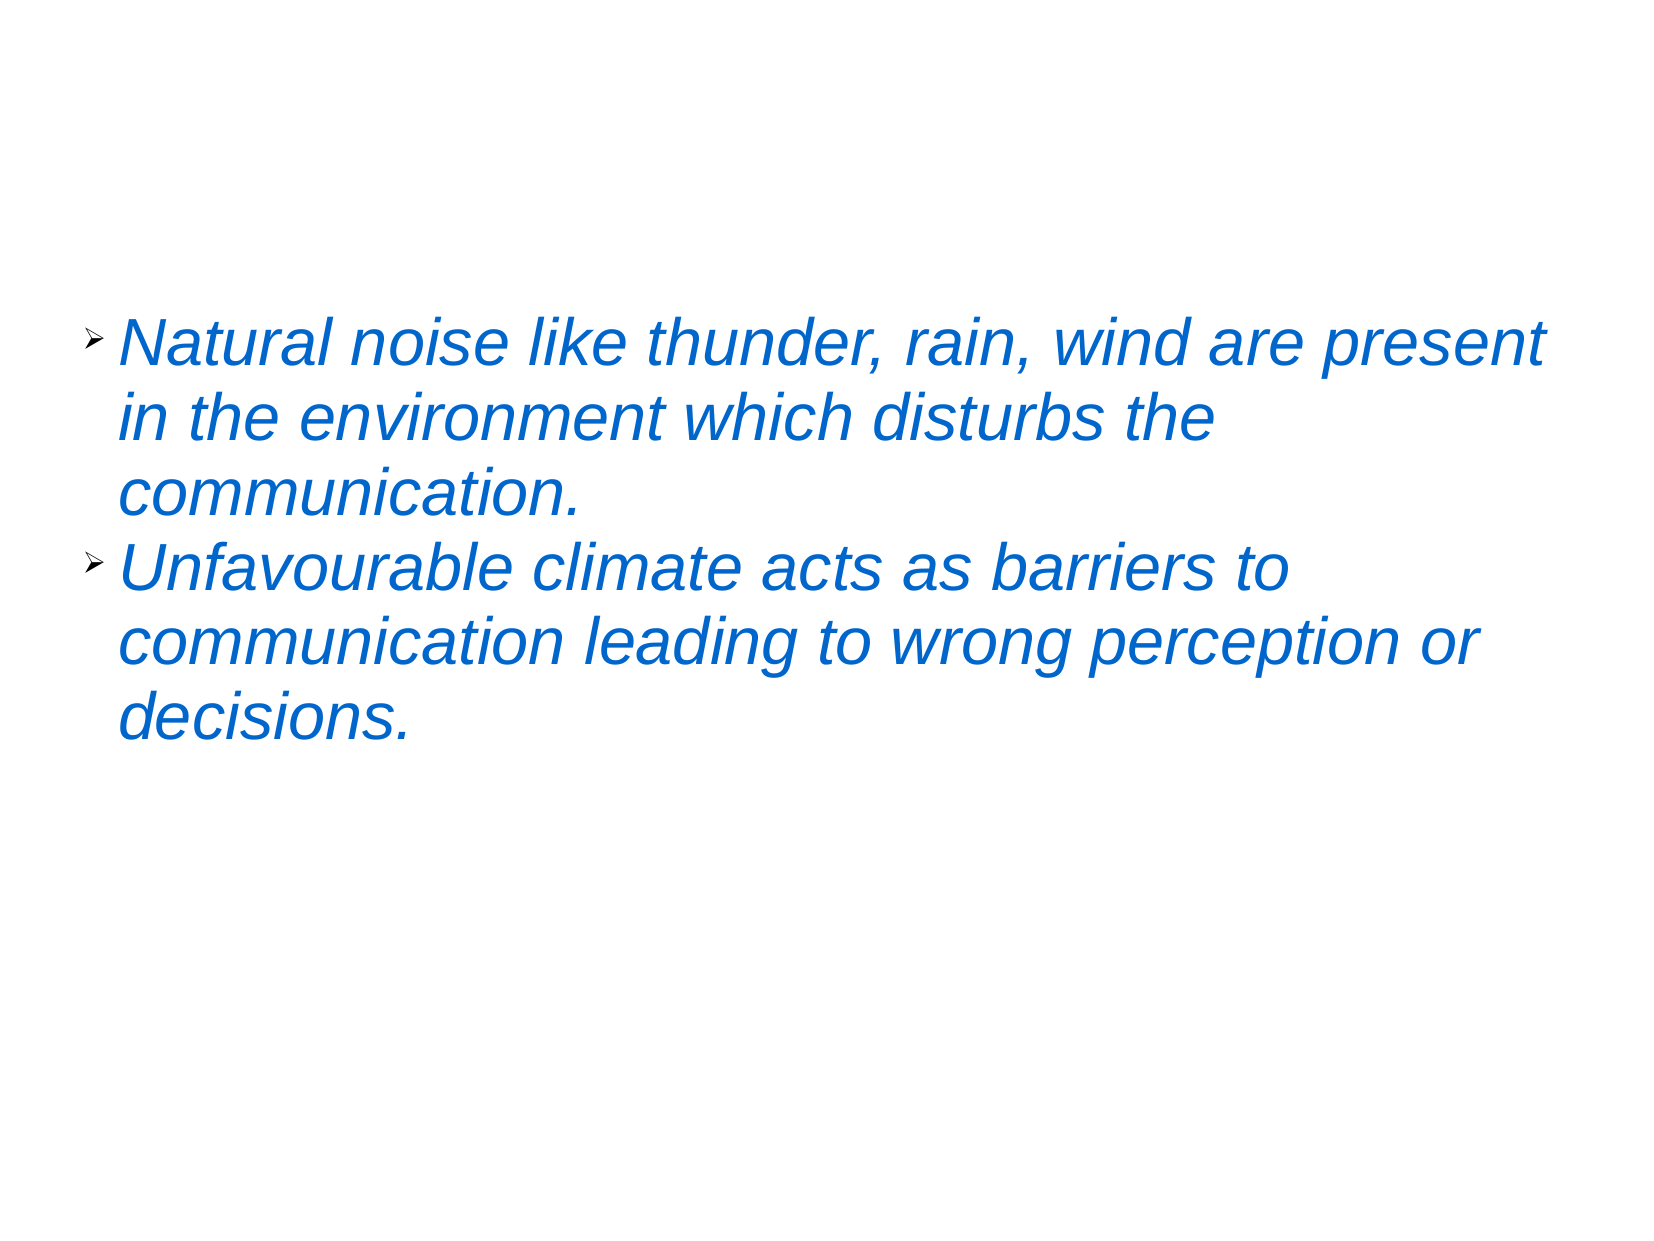

# Natural noise like thunder, rain, wind are present in the environment which disturbs the communication.
Unfavourable climate acts as barriers to communication leading to wrong perception or decisions.